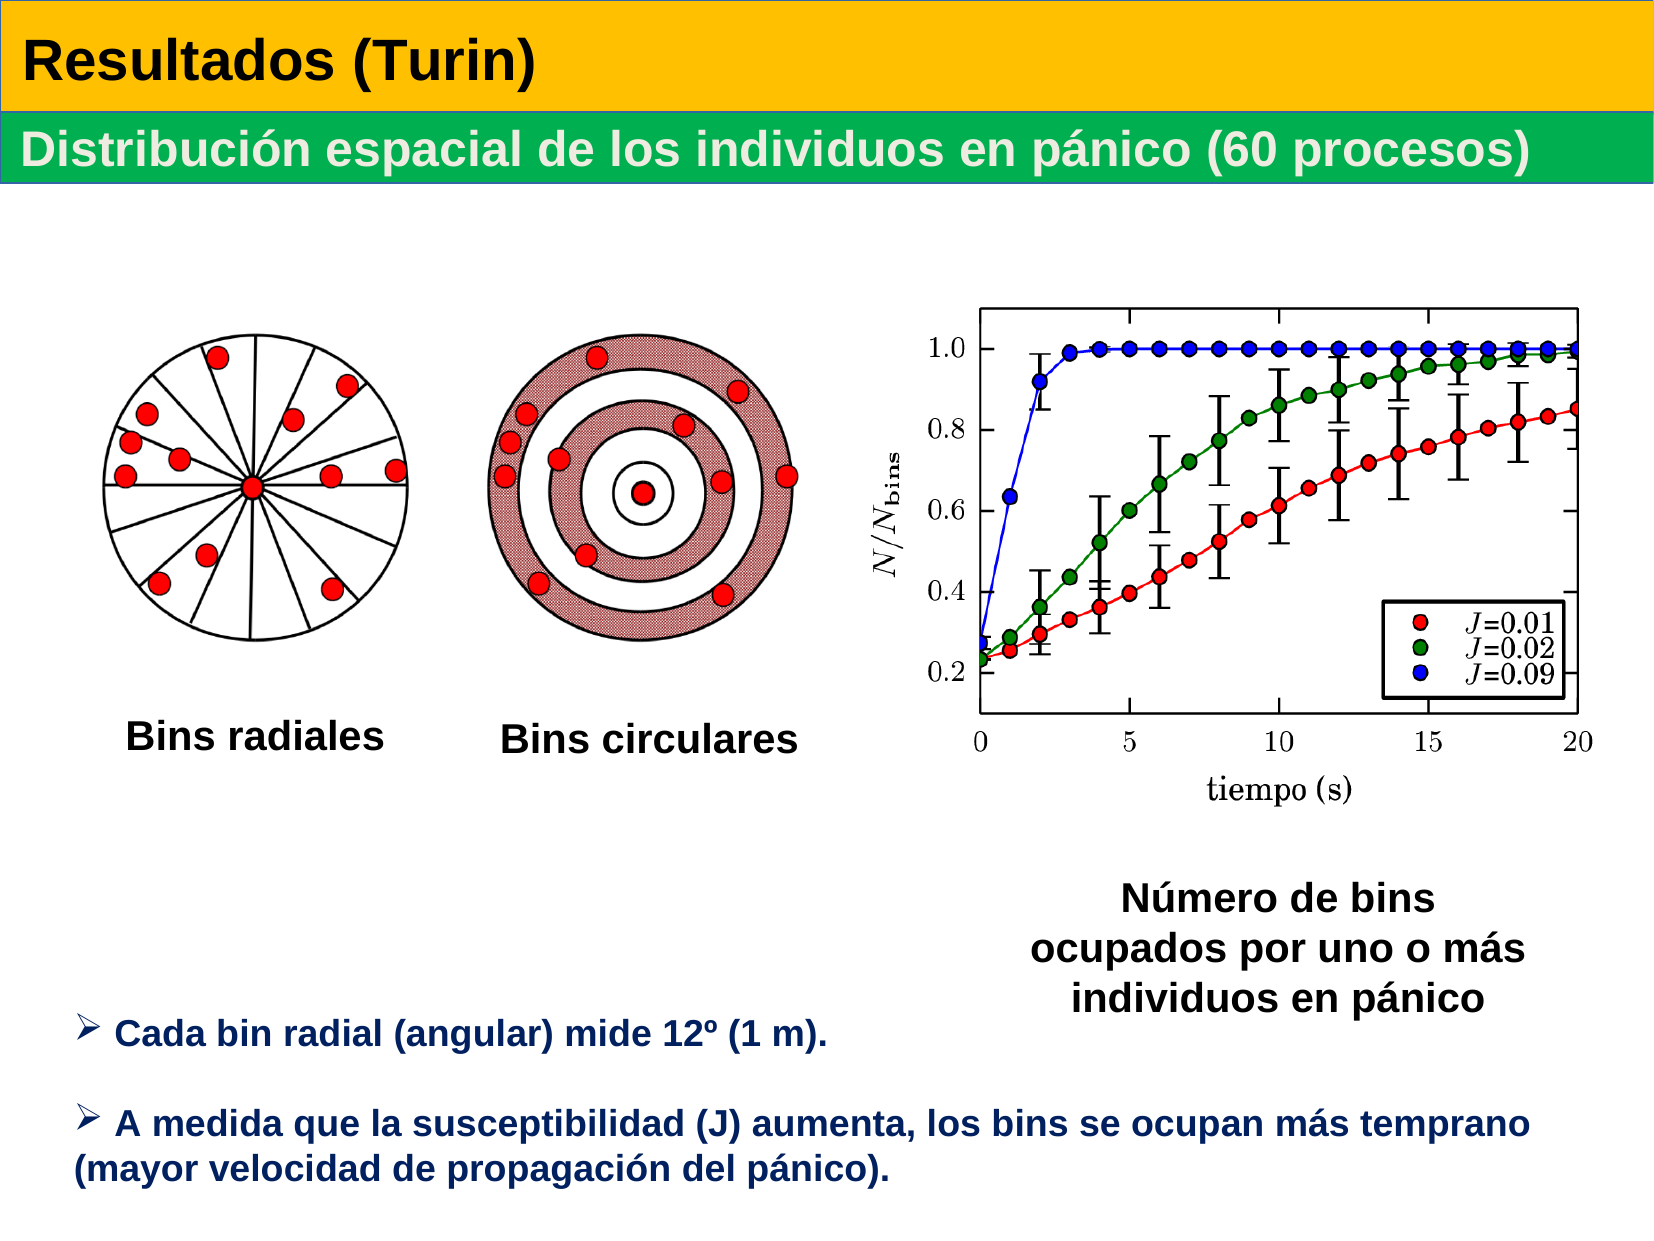

Introducción
Resultados (Turin)
Distribución espacial de los individuos en pánico (60 procesos)
Bins radiales
Bins circulares
Número de bins ocupados por uno o más individuos en pánico
 Cada bin radial (angular) mide 12º (1 m).
 A medida que la susceptibilidad (J) aumenta, los bins se ocupan más temprano (mayor velocidad de propagación del pánico).